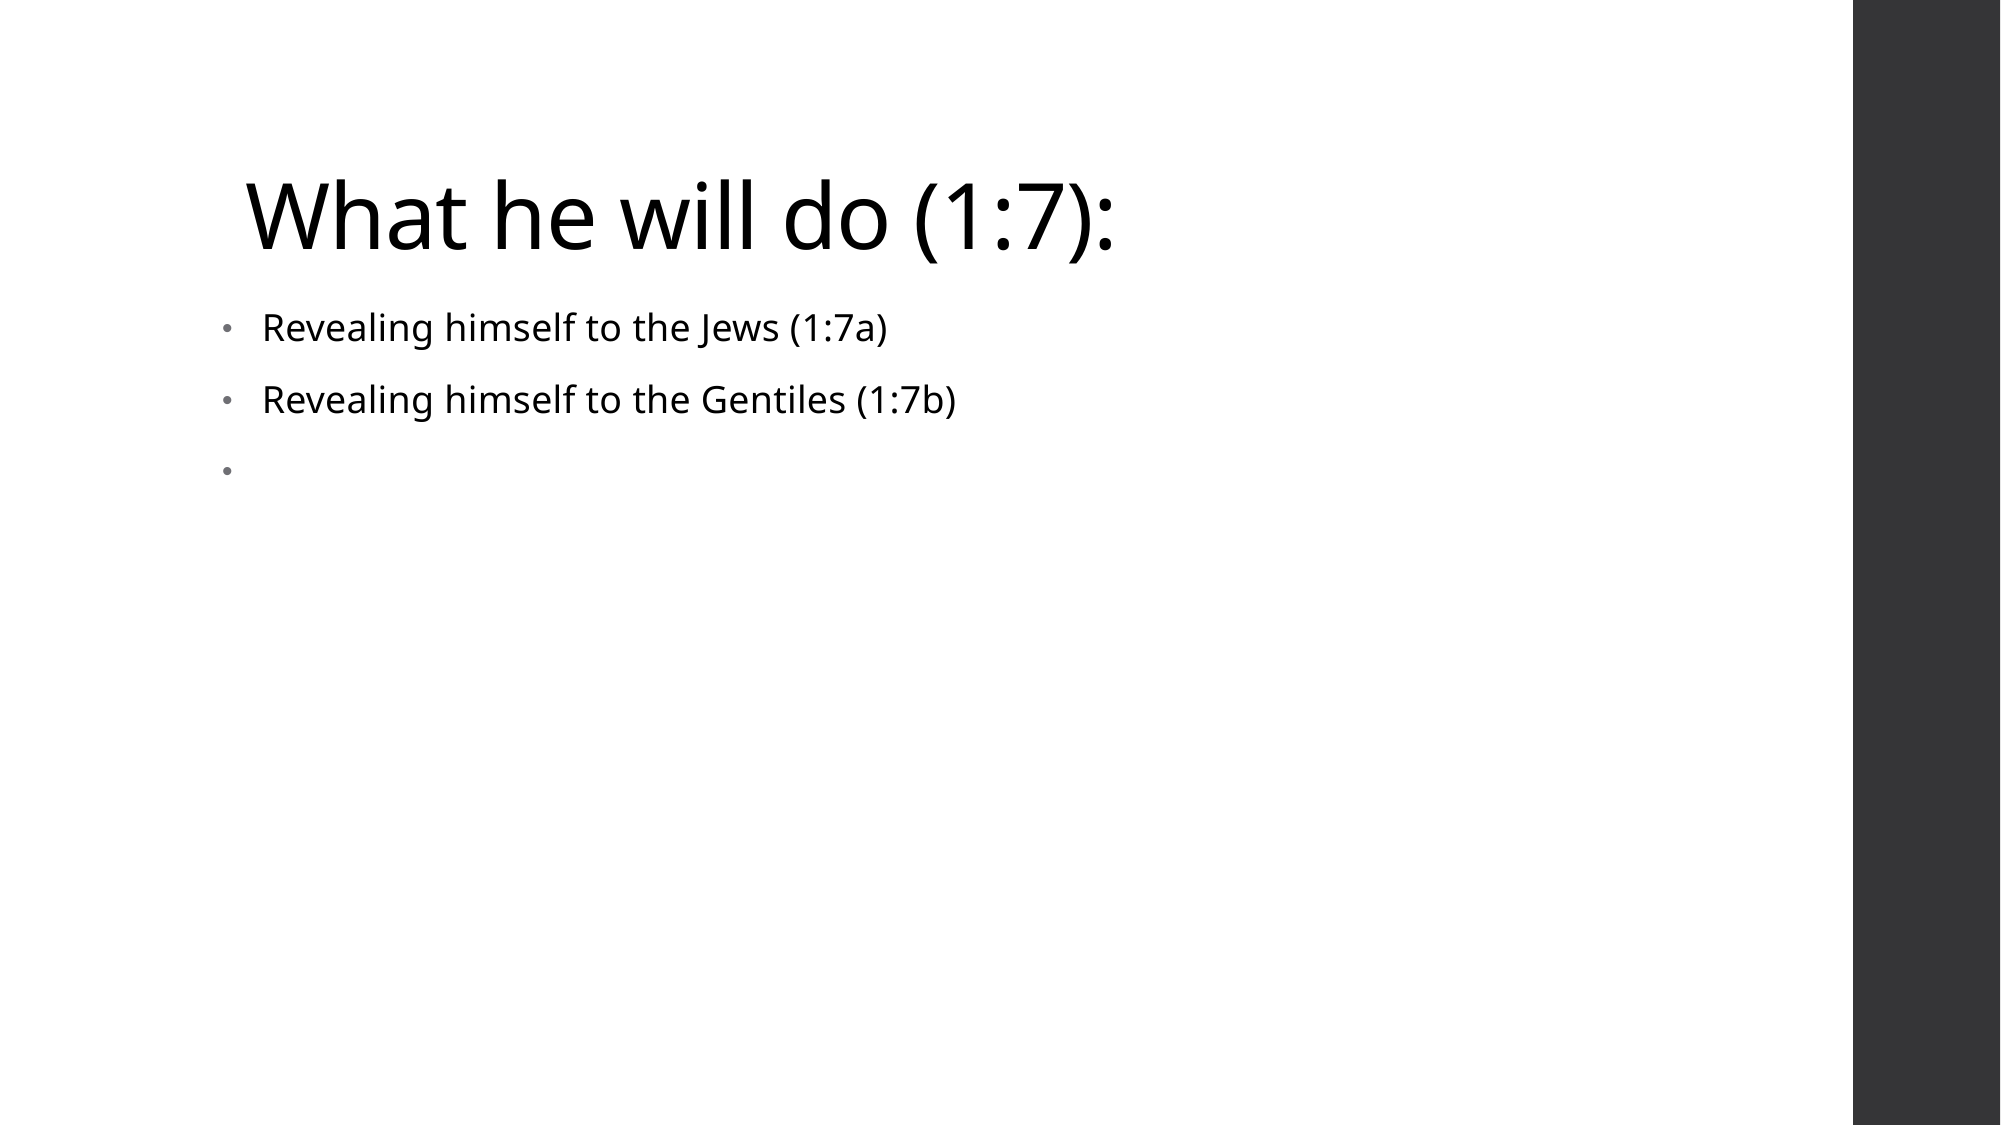

# What he will do (1:7):
 Revealing himself to the Jews (1:7a)
 Revealing himself to the Gentiles (1:7b)